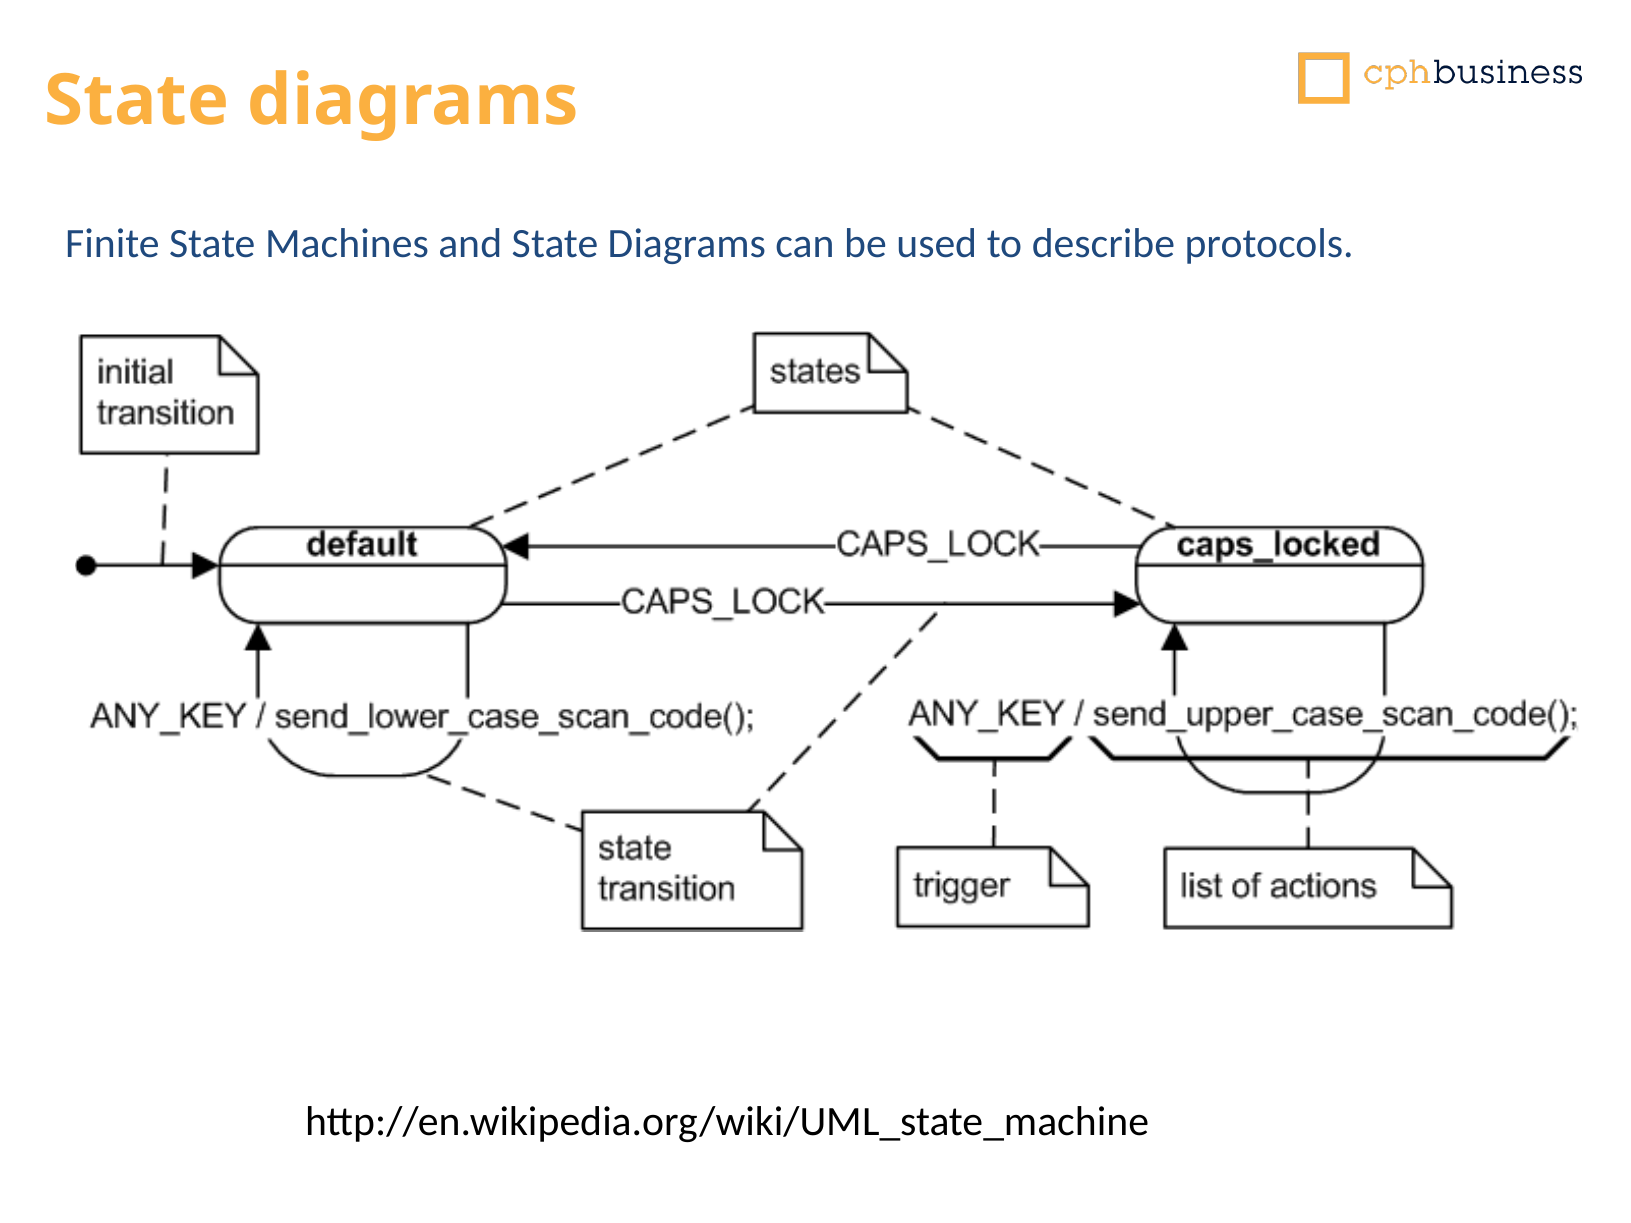

State diagrams
Finite State Machines and State Diagrams can be used to describe protocols.
http://en.wikipedia.org/wiki/UML_state_machine